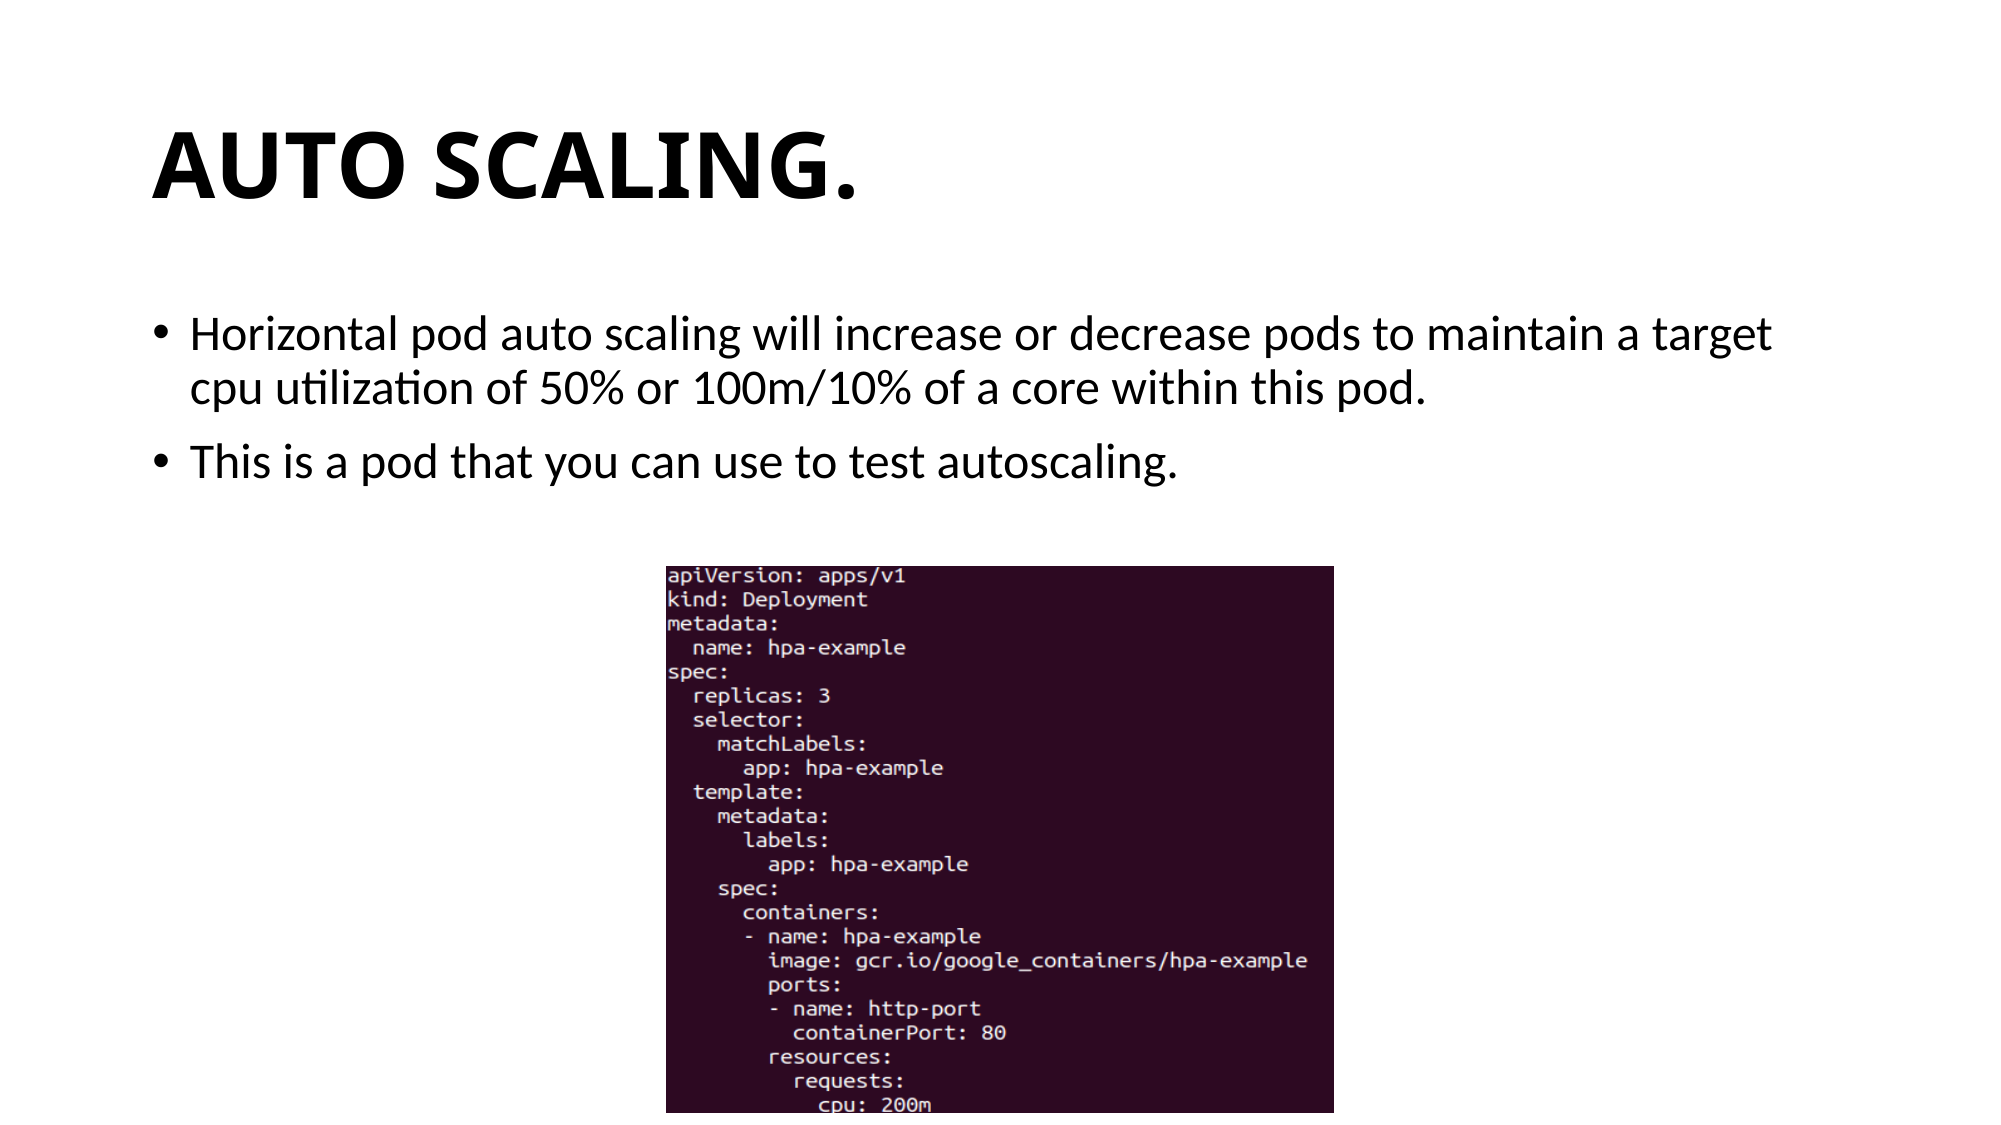

# AUTO SCALING.
Horizontal pod auto scaling will increase or decrease pods to maintain a target cpu utilization of 50% or 100m/10% of a core within this pod.
This is a pod that you can use to test autoscaling.